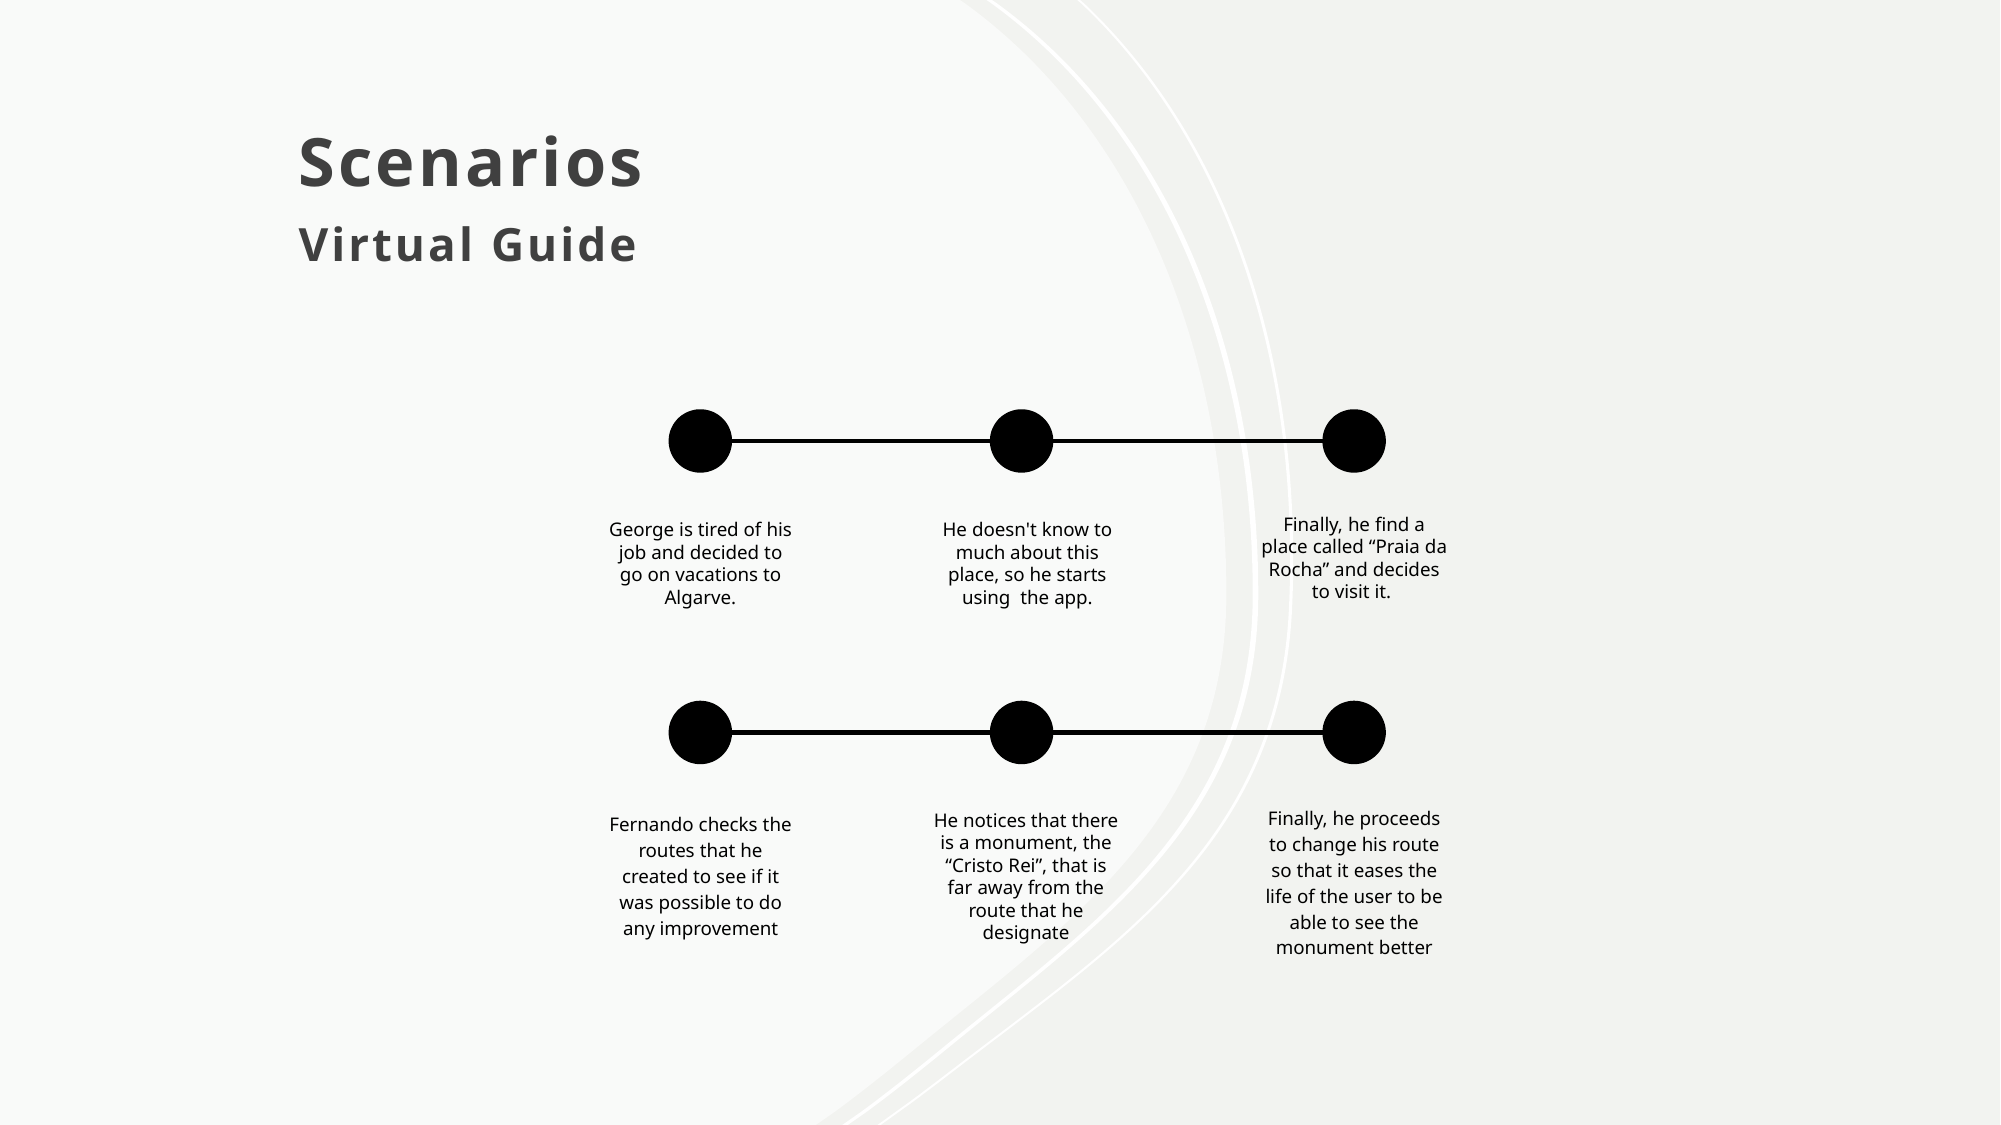

Scenarios
Virtual Guide
Finally, he find a place called “Praia da Rocha” and decides to visit it.
George is tired of his job and decided to go on vacations to Algarve.
He doesn't know to much about this place, so he starts using the app.
Finally, he proceeds to change his route so that it eases the life of the user to be able to see the monument better
He notices that there is a monument, the “Cristo Rei”, that is far away from the route that he designate
Fernando checks the routes that he created to see if it was possible to do any improvement